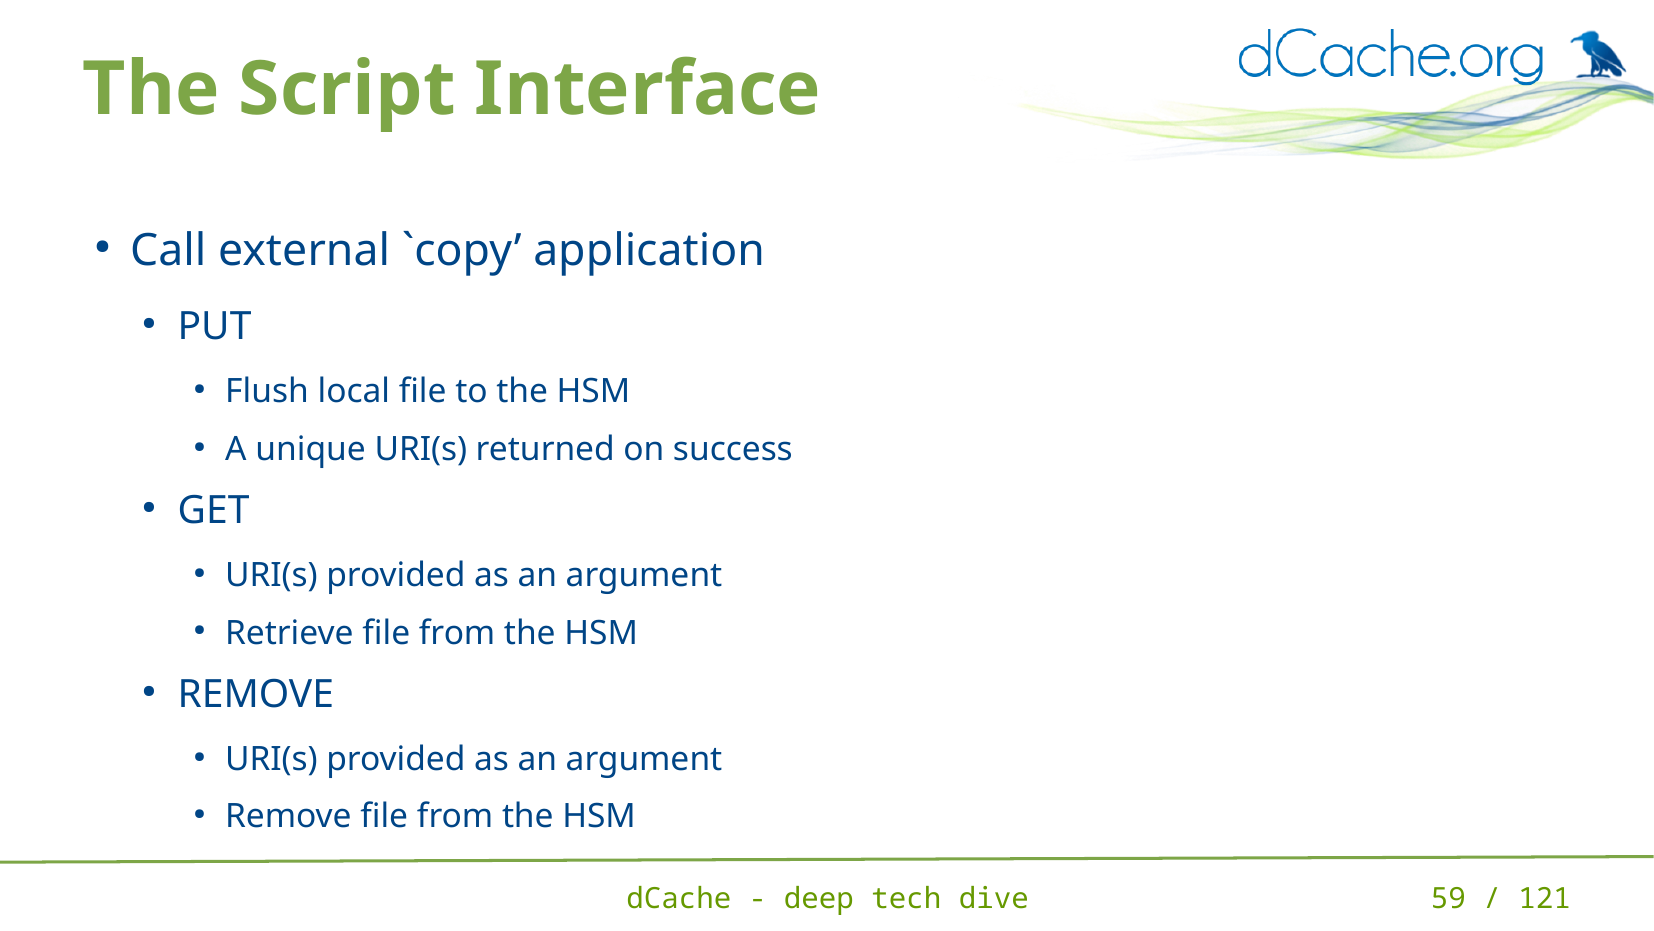

# The Script Interface
Call external `copy’ application
PUT
Flush local file to the HSM
A unique URI(s) returned on success
GET
URI(s) provided as an argument
Retrieve file from the HSM
REMOVE
URI(s) provided as an argument
Remove file from the HSM
dCache - deep tech dive
59